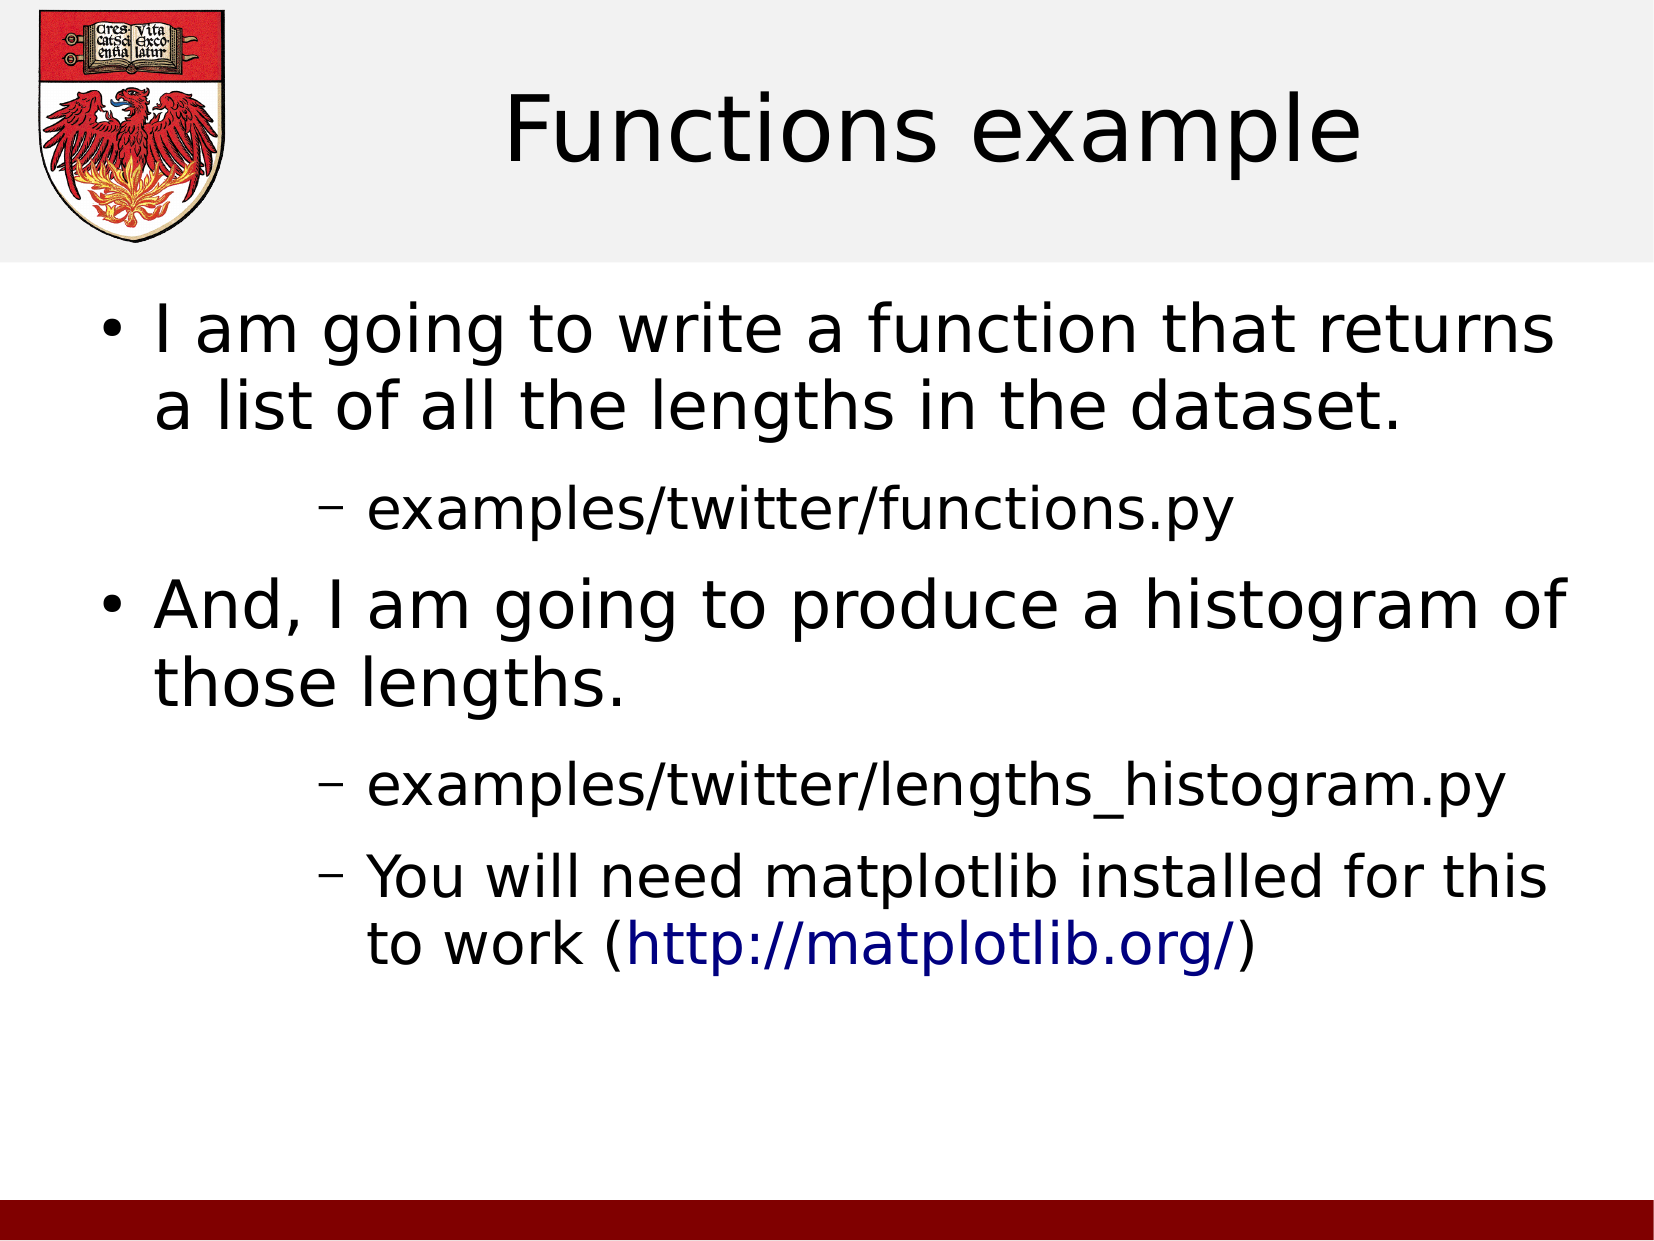

# Functions example
I am going to write a function that returns a list of all the lengths in the dataset.
examples/twitter/functions.py
And, I am going to produce a histogram of those lengths.
examples/twitter/lengths_histogram.py
You will need matplotlib installed for this to work (http://matplotlib.org/)